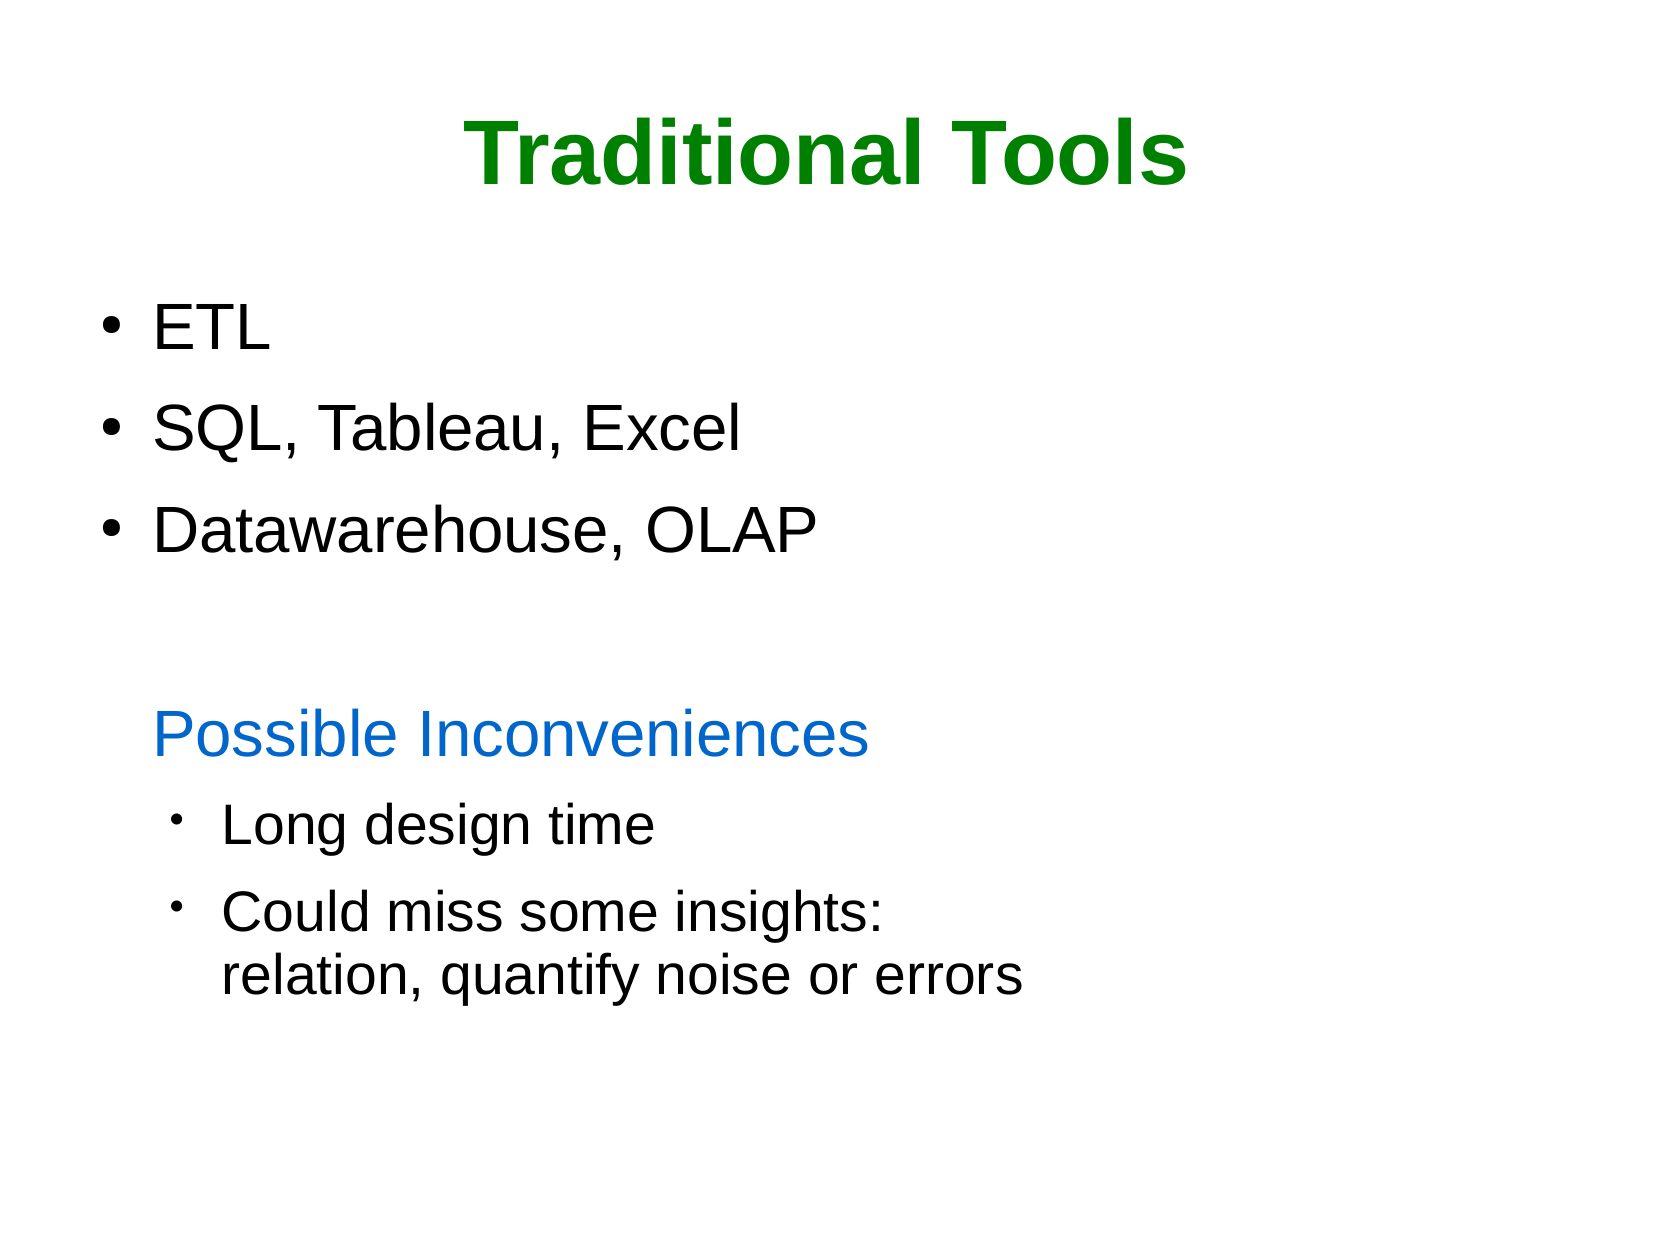

# Traditional Tools
ETL
SQL, Tableau, Excel
Datawarehouse, OLAP
Possible Inconveniences
Long design time
Could miss some insights:
relation, quantify noise or errors